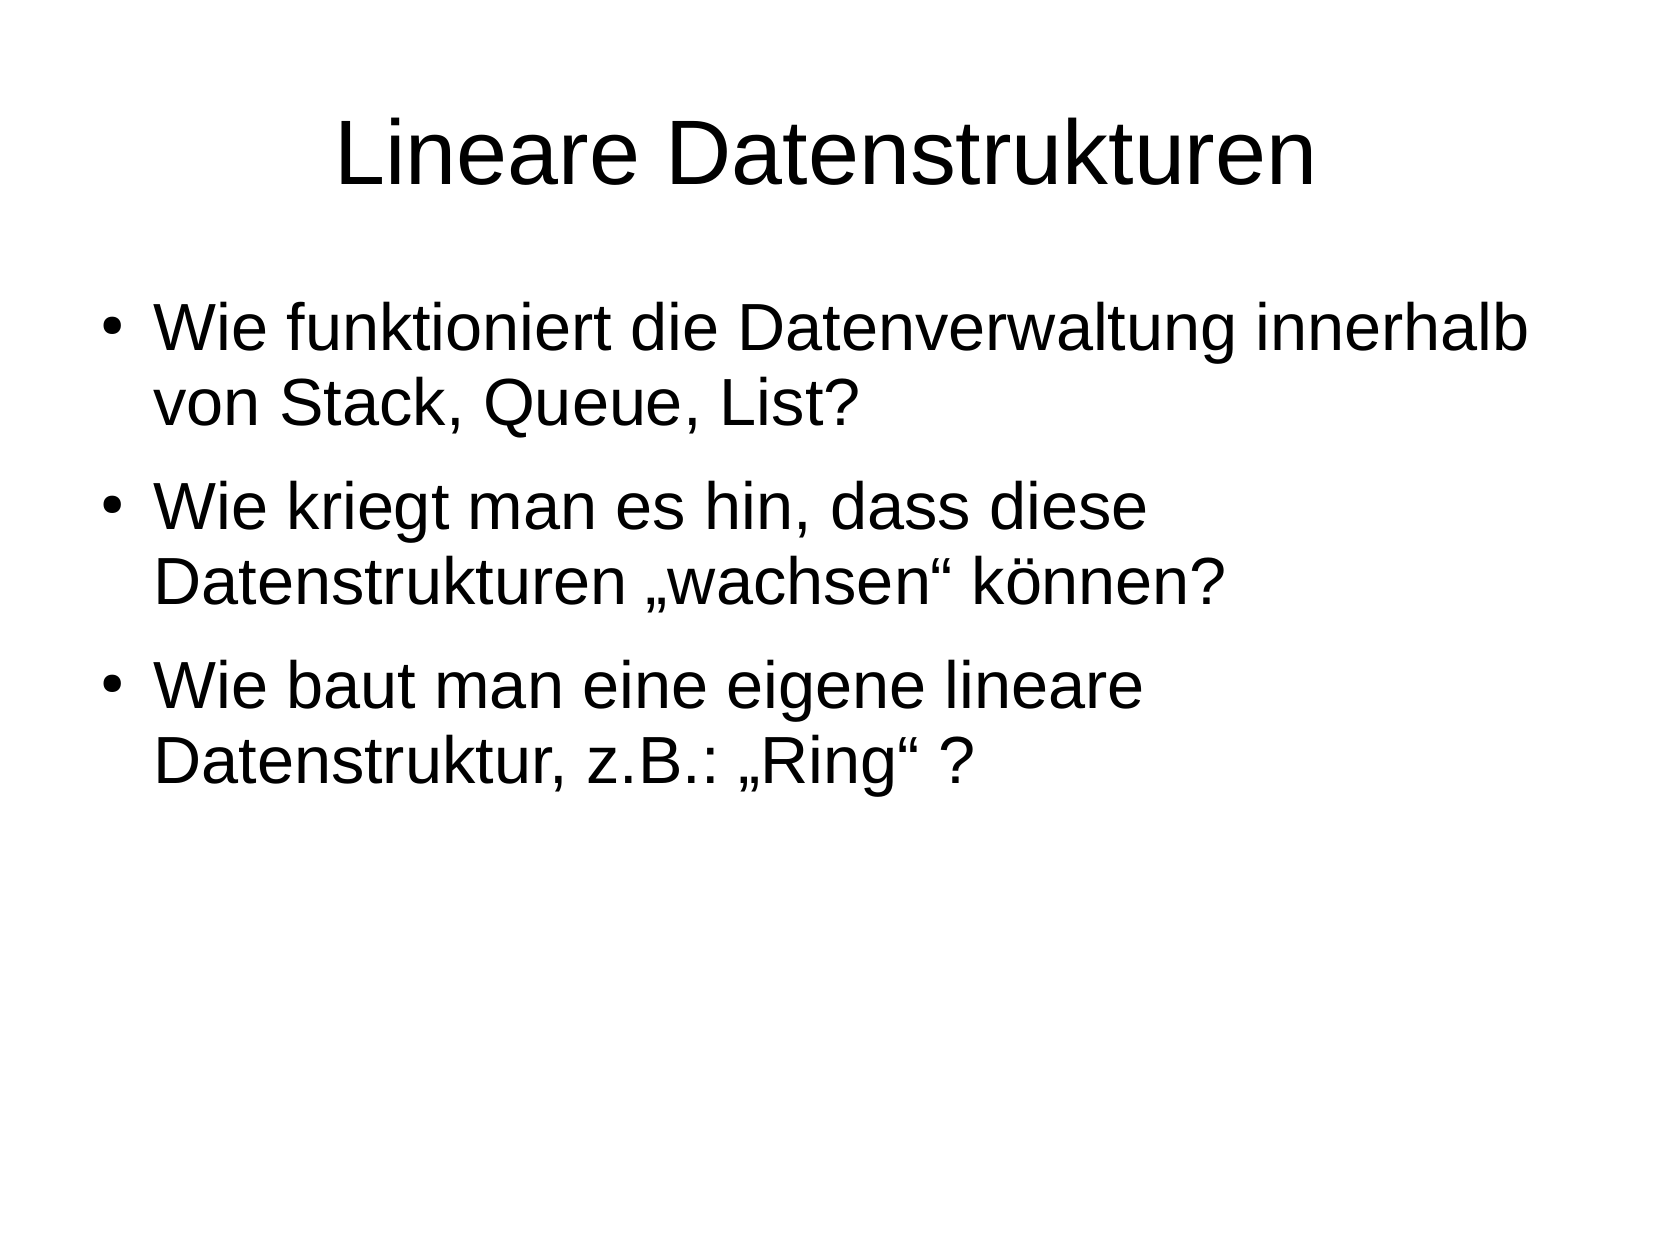

# Lineare Datenstrukturen
Wie funktioniert die Datenverwaltung innerhalb von Stack, Queue, List?
Wie kriegt man es hin, dass diese Datenstrukturen „wachsen“ können?
Wie baut man eine eigene lineare Datenstruktur, z.B.: „Ring“ ?